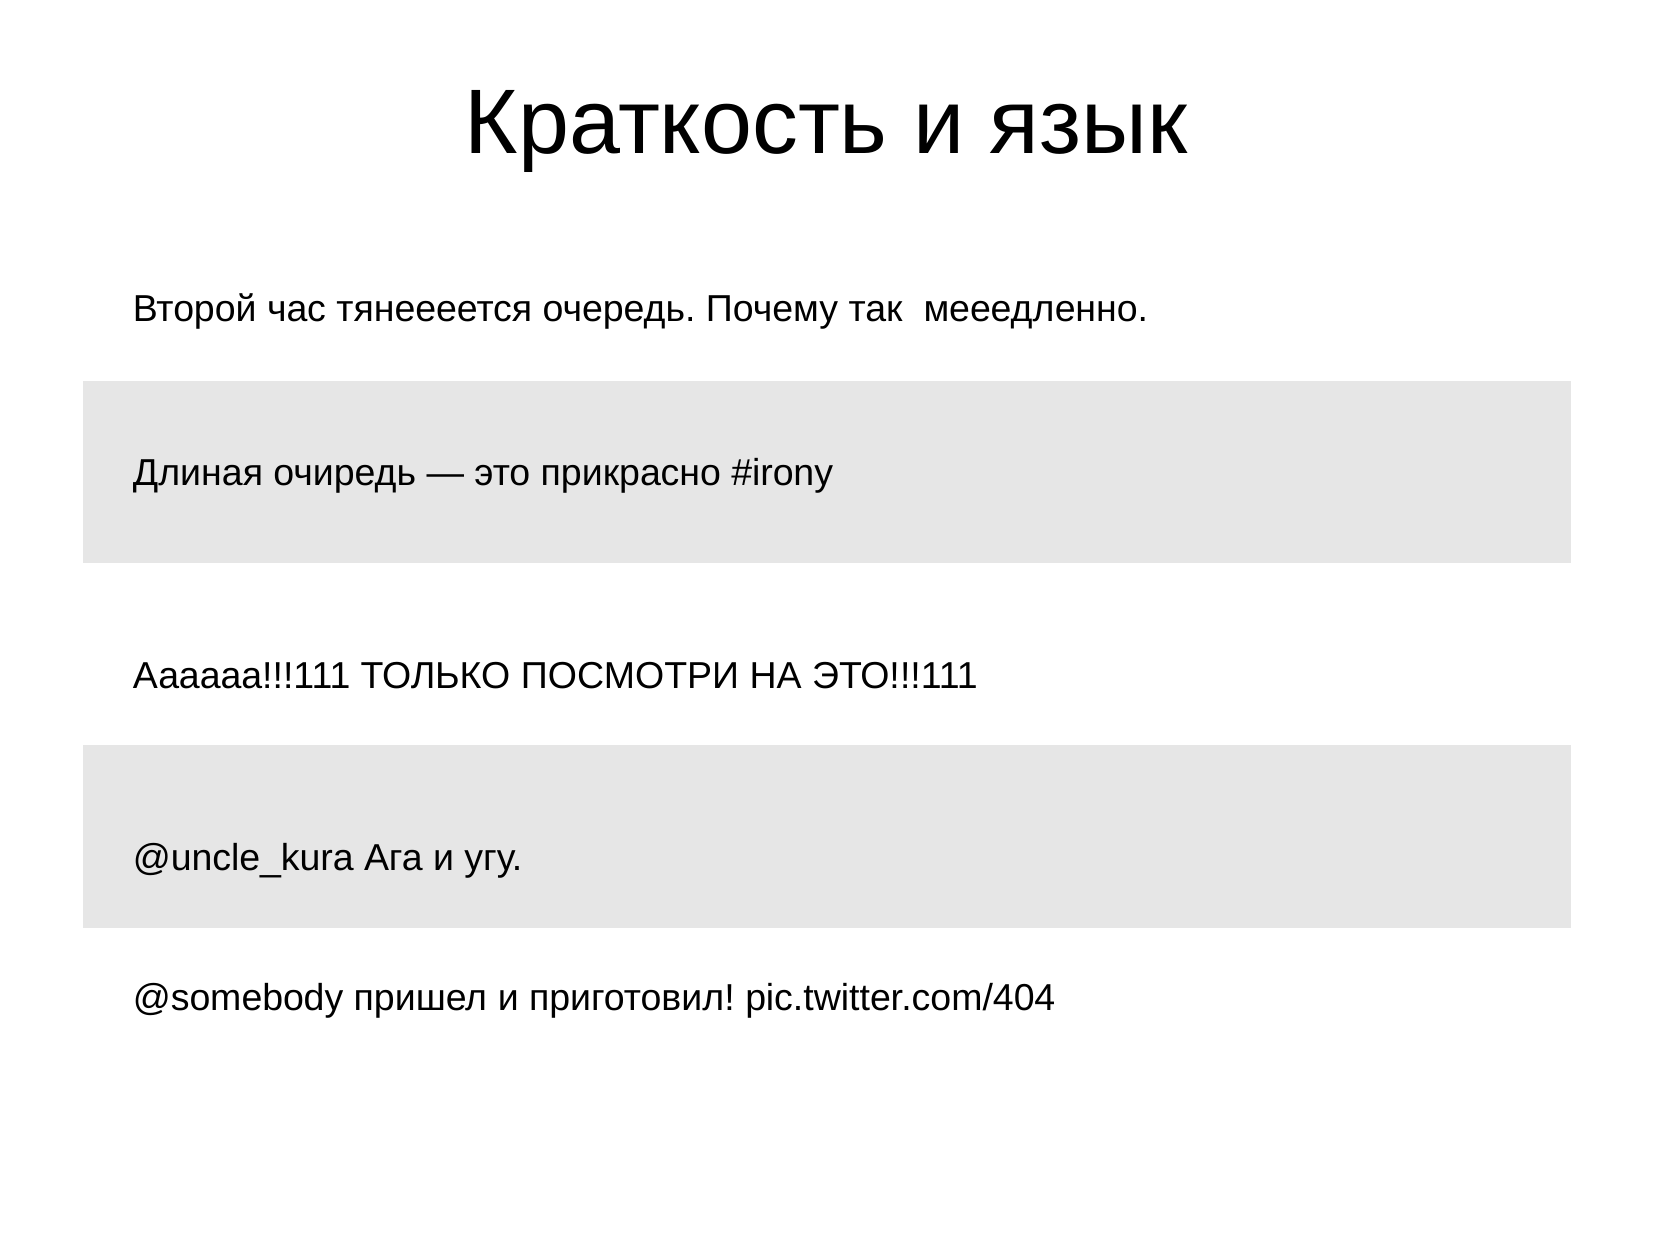

# Краткость и язык
| Второй час тянеееется очередь. Почему так мееедленно. |
| --- |
| Длиная очиредь — это прикрасно #irony |
| Аааааа!!!111 ТОЛЬКО ПОСМОТРИ НА ЭТО!!!111 |
| @uncle\_kura Ага и угу. |
| @somebody пришел и приготовил! pic.twitter.com/404 |